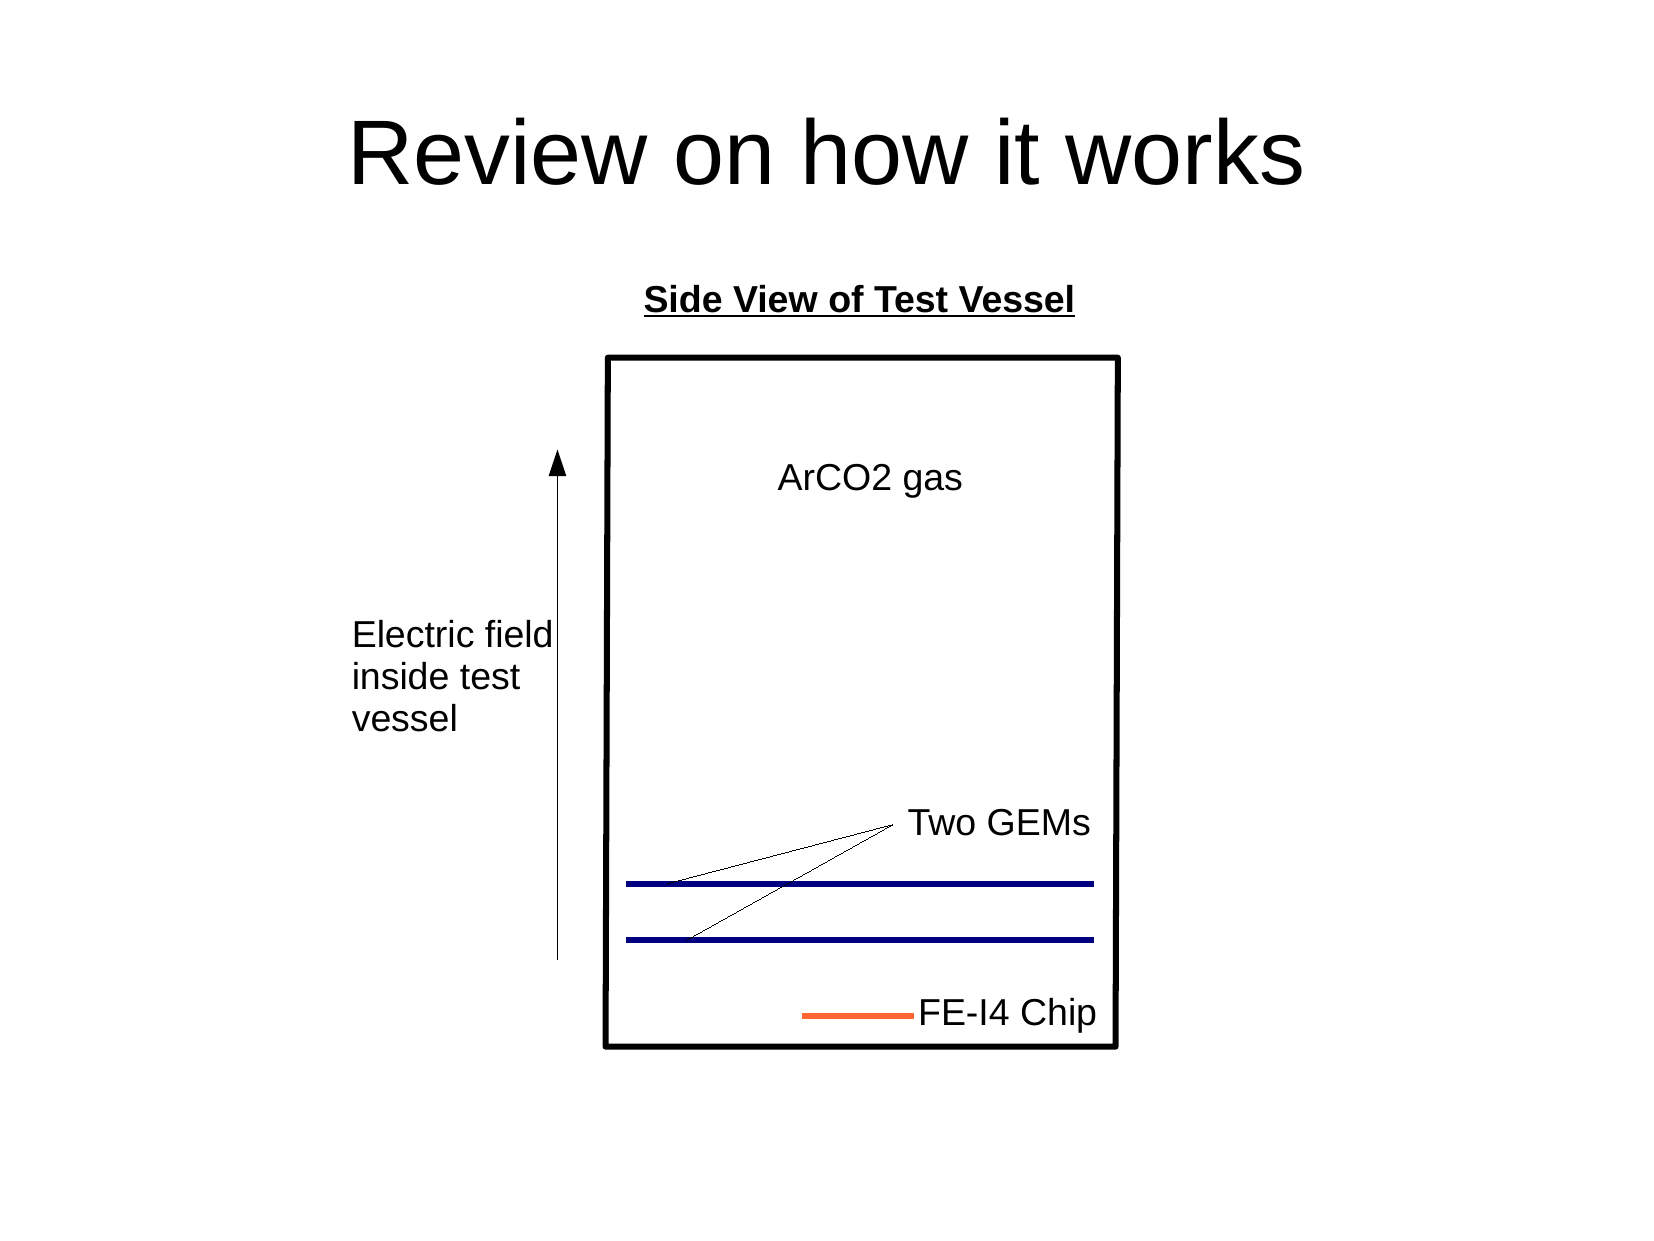

# Review on how it works
Side View of Test Vessel
ArCO2 gas
Electric field
inside test
vessel
Two GEMs
FE-I4 Chip